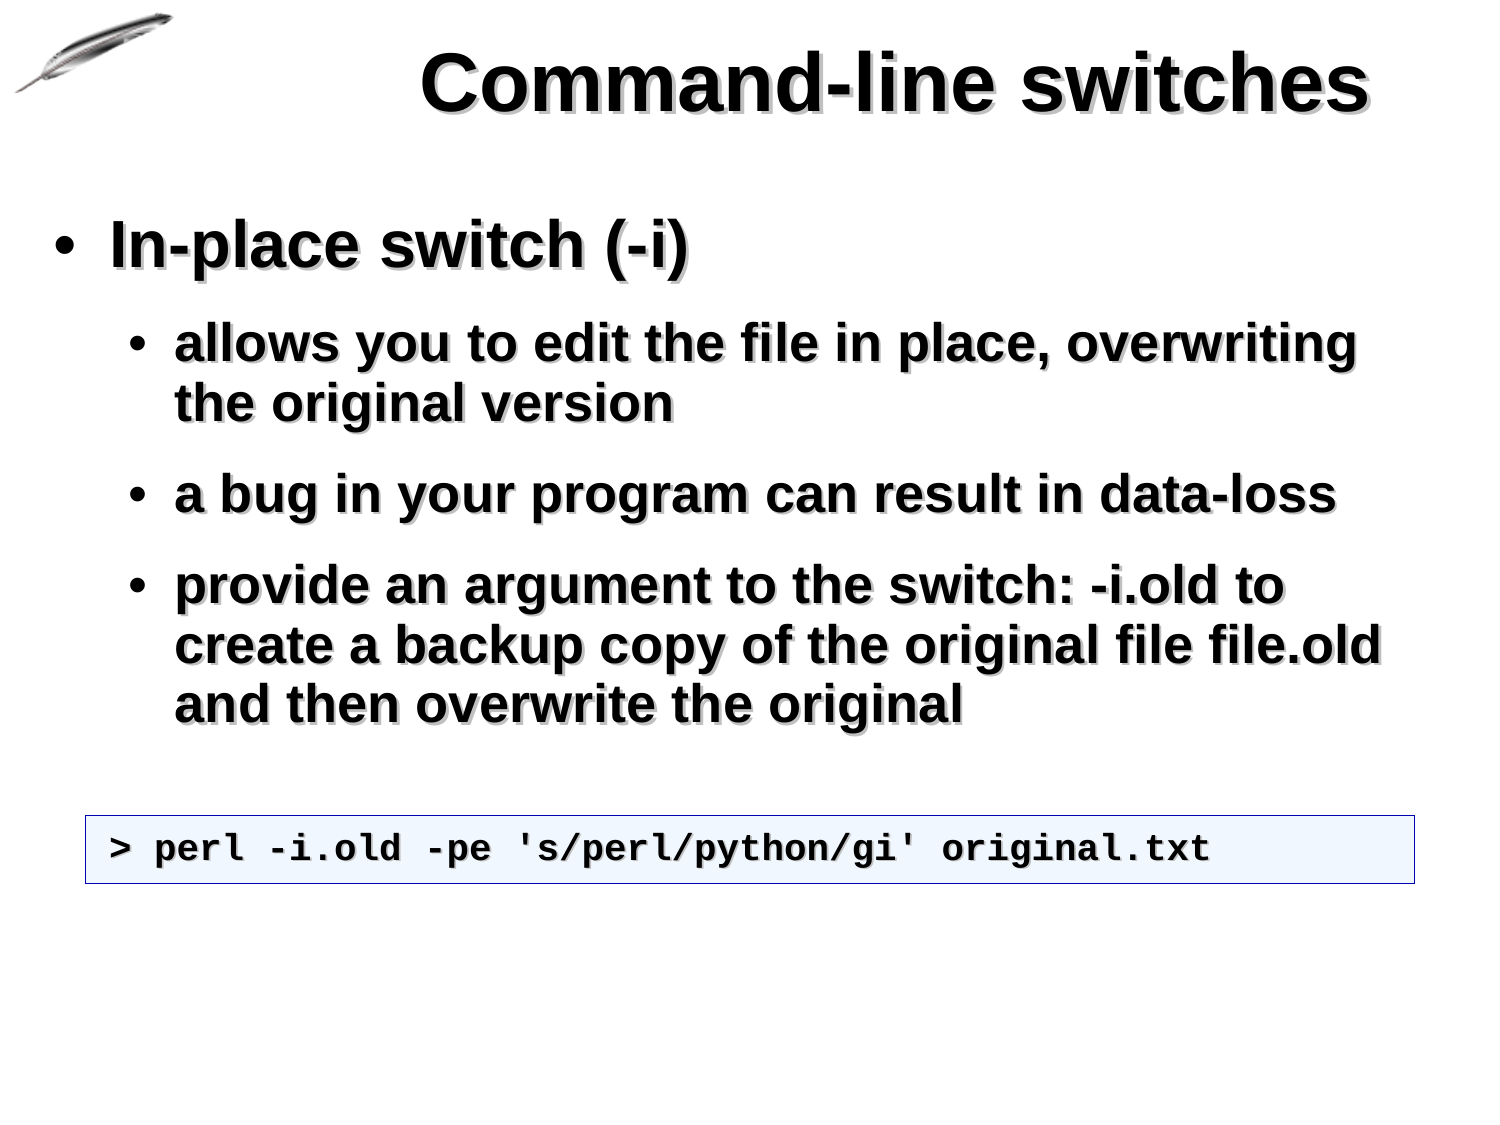

# Command-line switches
In-place switch (-i)
allows you to edit the ﬁle in place, overwriting the original version
a bug in your program can result in data-loss
provide an argument to the switch: -i.old to create a backup copy of the original ﬁle file.old and then overwrite the original
> perl -i.old -pe 's/perl/python/gi' original.txt